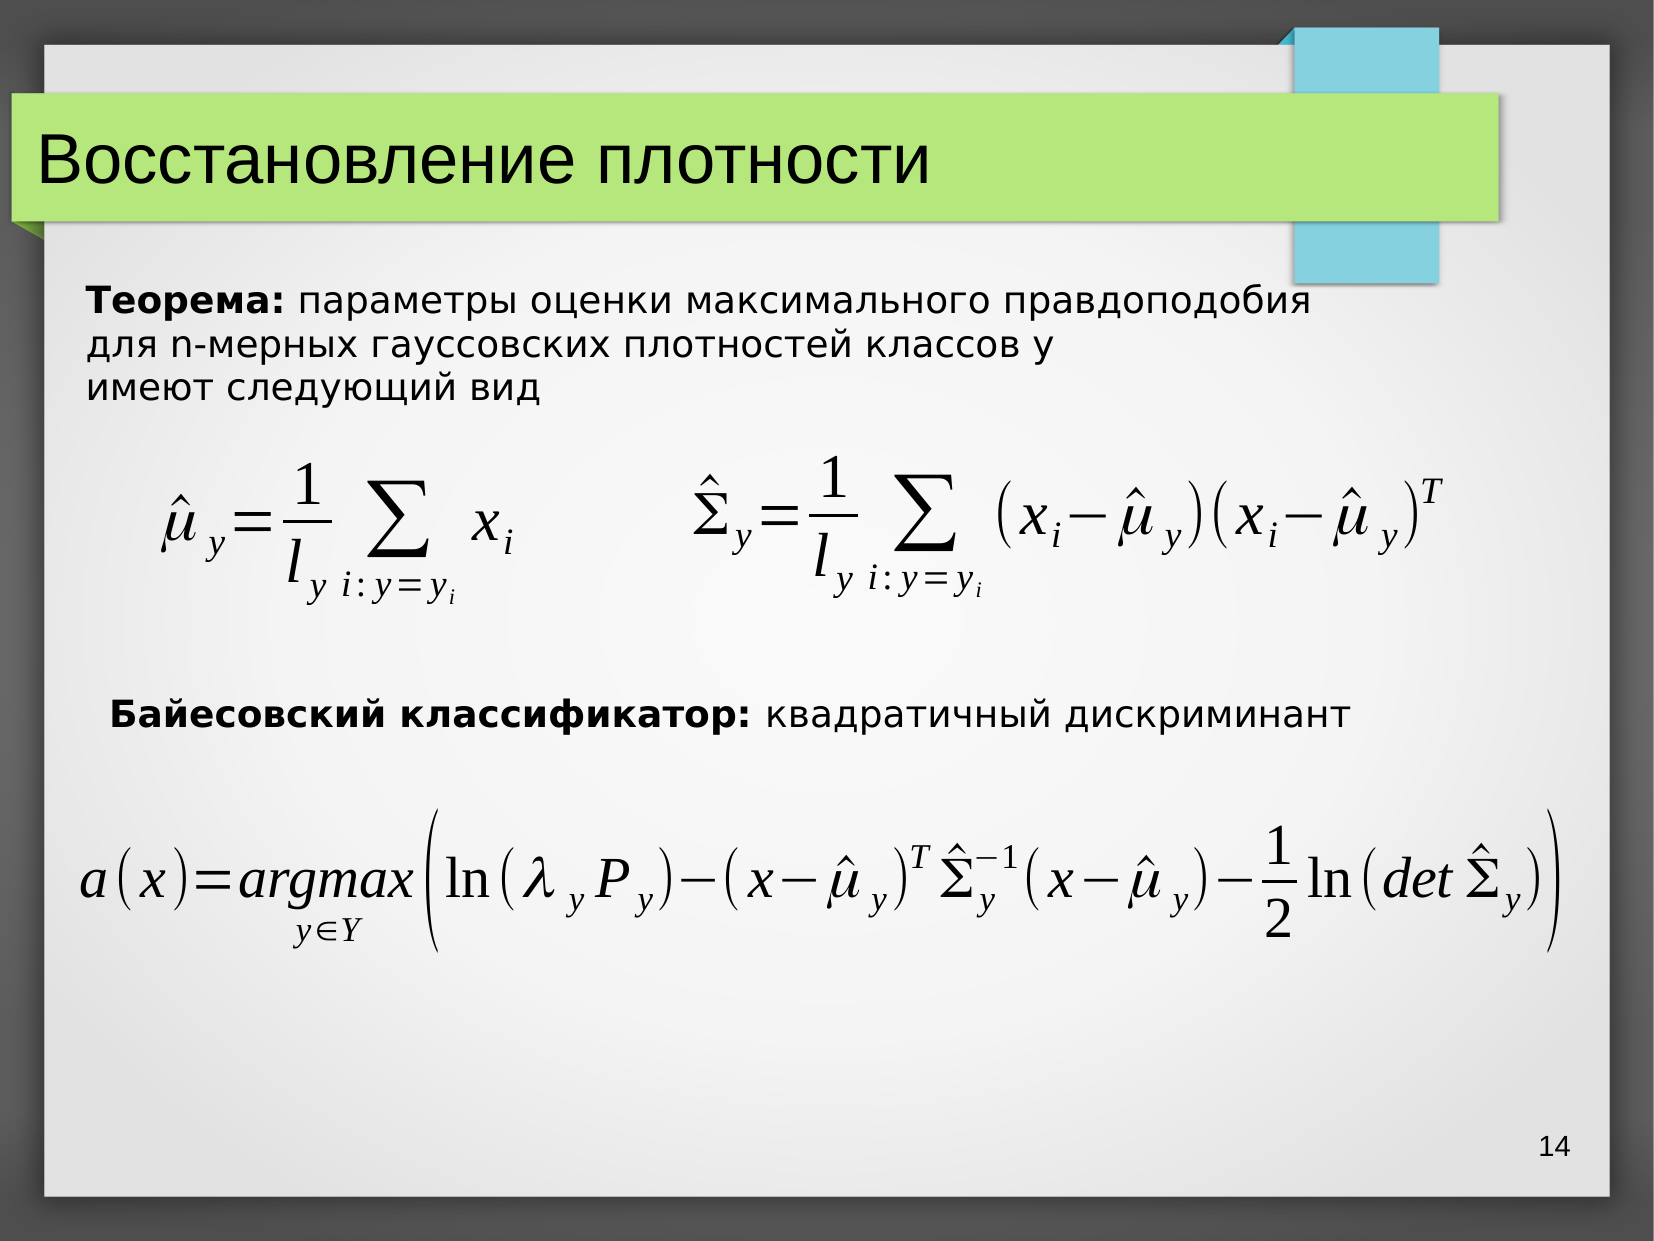

# Восстановление плотности
Теорема: параметры оценки максимального правдоподобия
для n-мерных гауссовских плотностей классов y
имеют следующий вид
Байесовский классификатор: квадратичный дискриминант
14